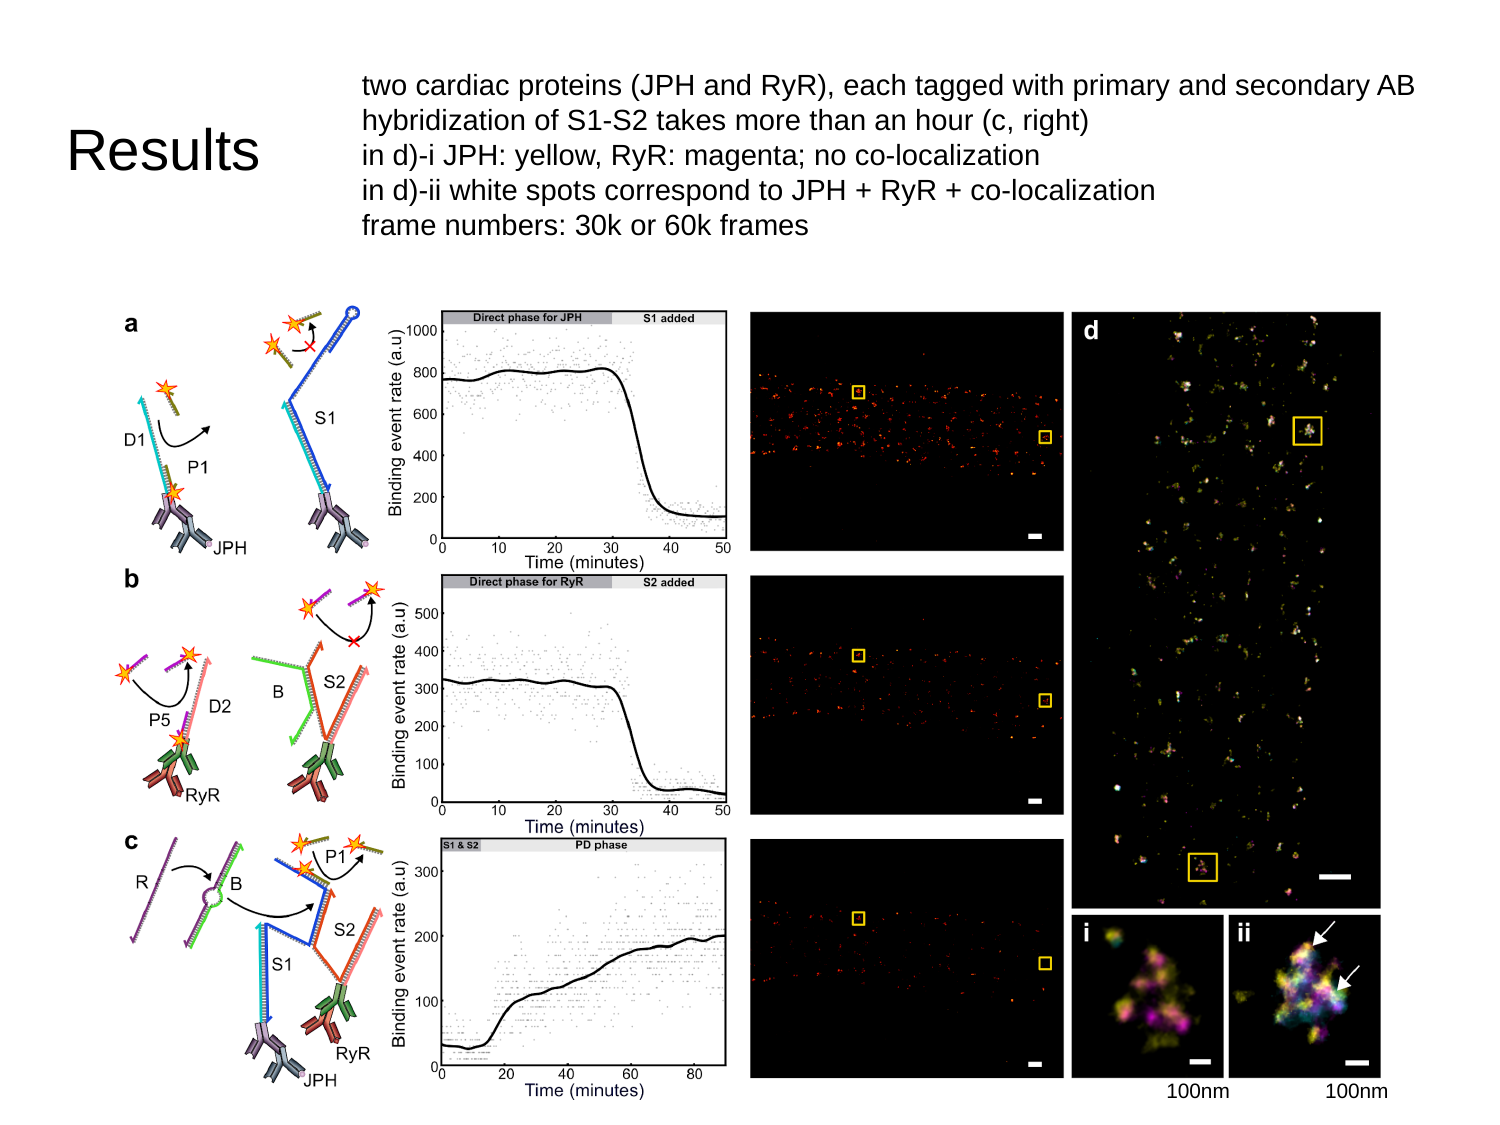

two cardiac proteins (JPH and RyR), each tagged with primary and secondary AB
hybridization of S1-S2 takes more than an hour (c, right)
in d)-i JPH: yellow, RyR: magenta; no co-localization
in d)-ii white spots correspond to JPH + RyR + co-localization
frame numbers: 30k or 60k frames
# Results
100nm
100nm